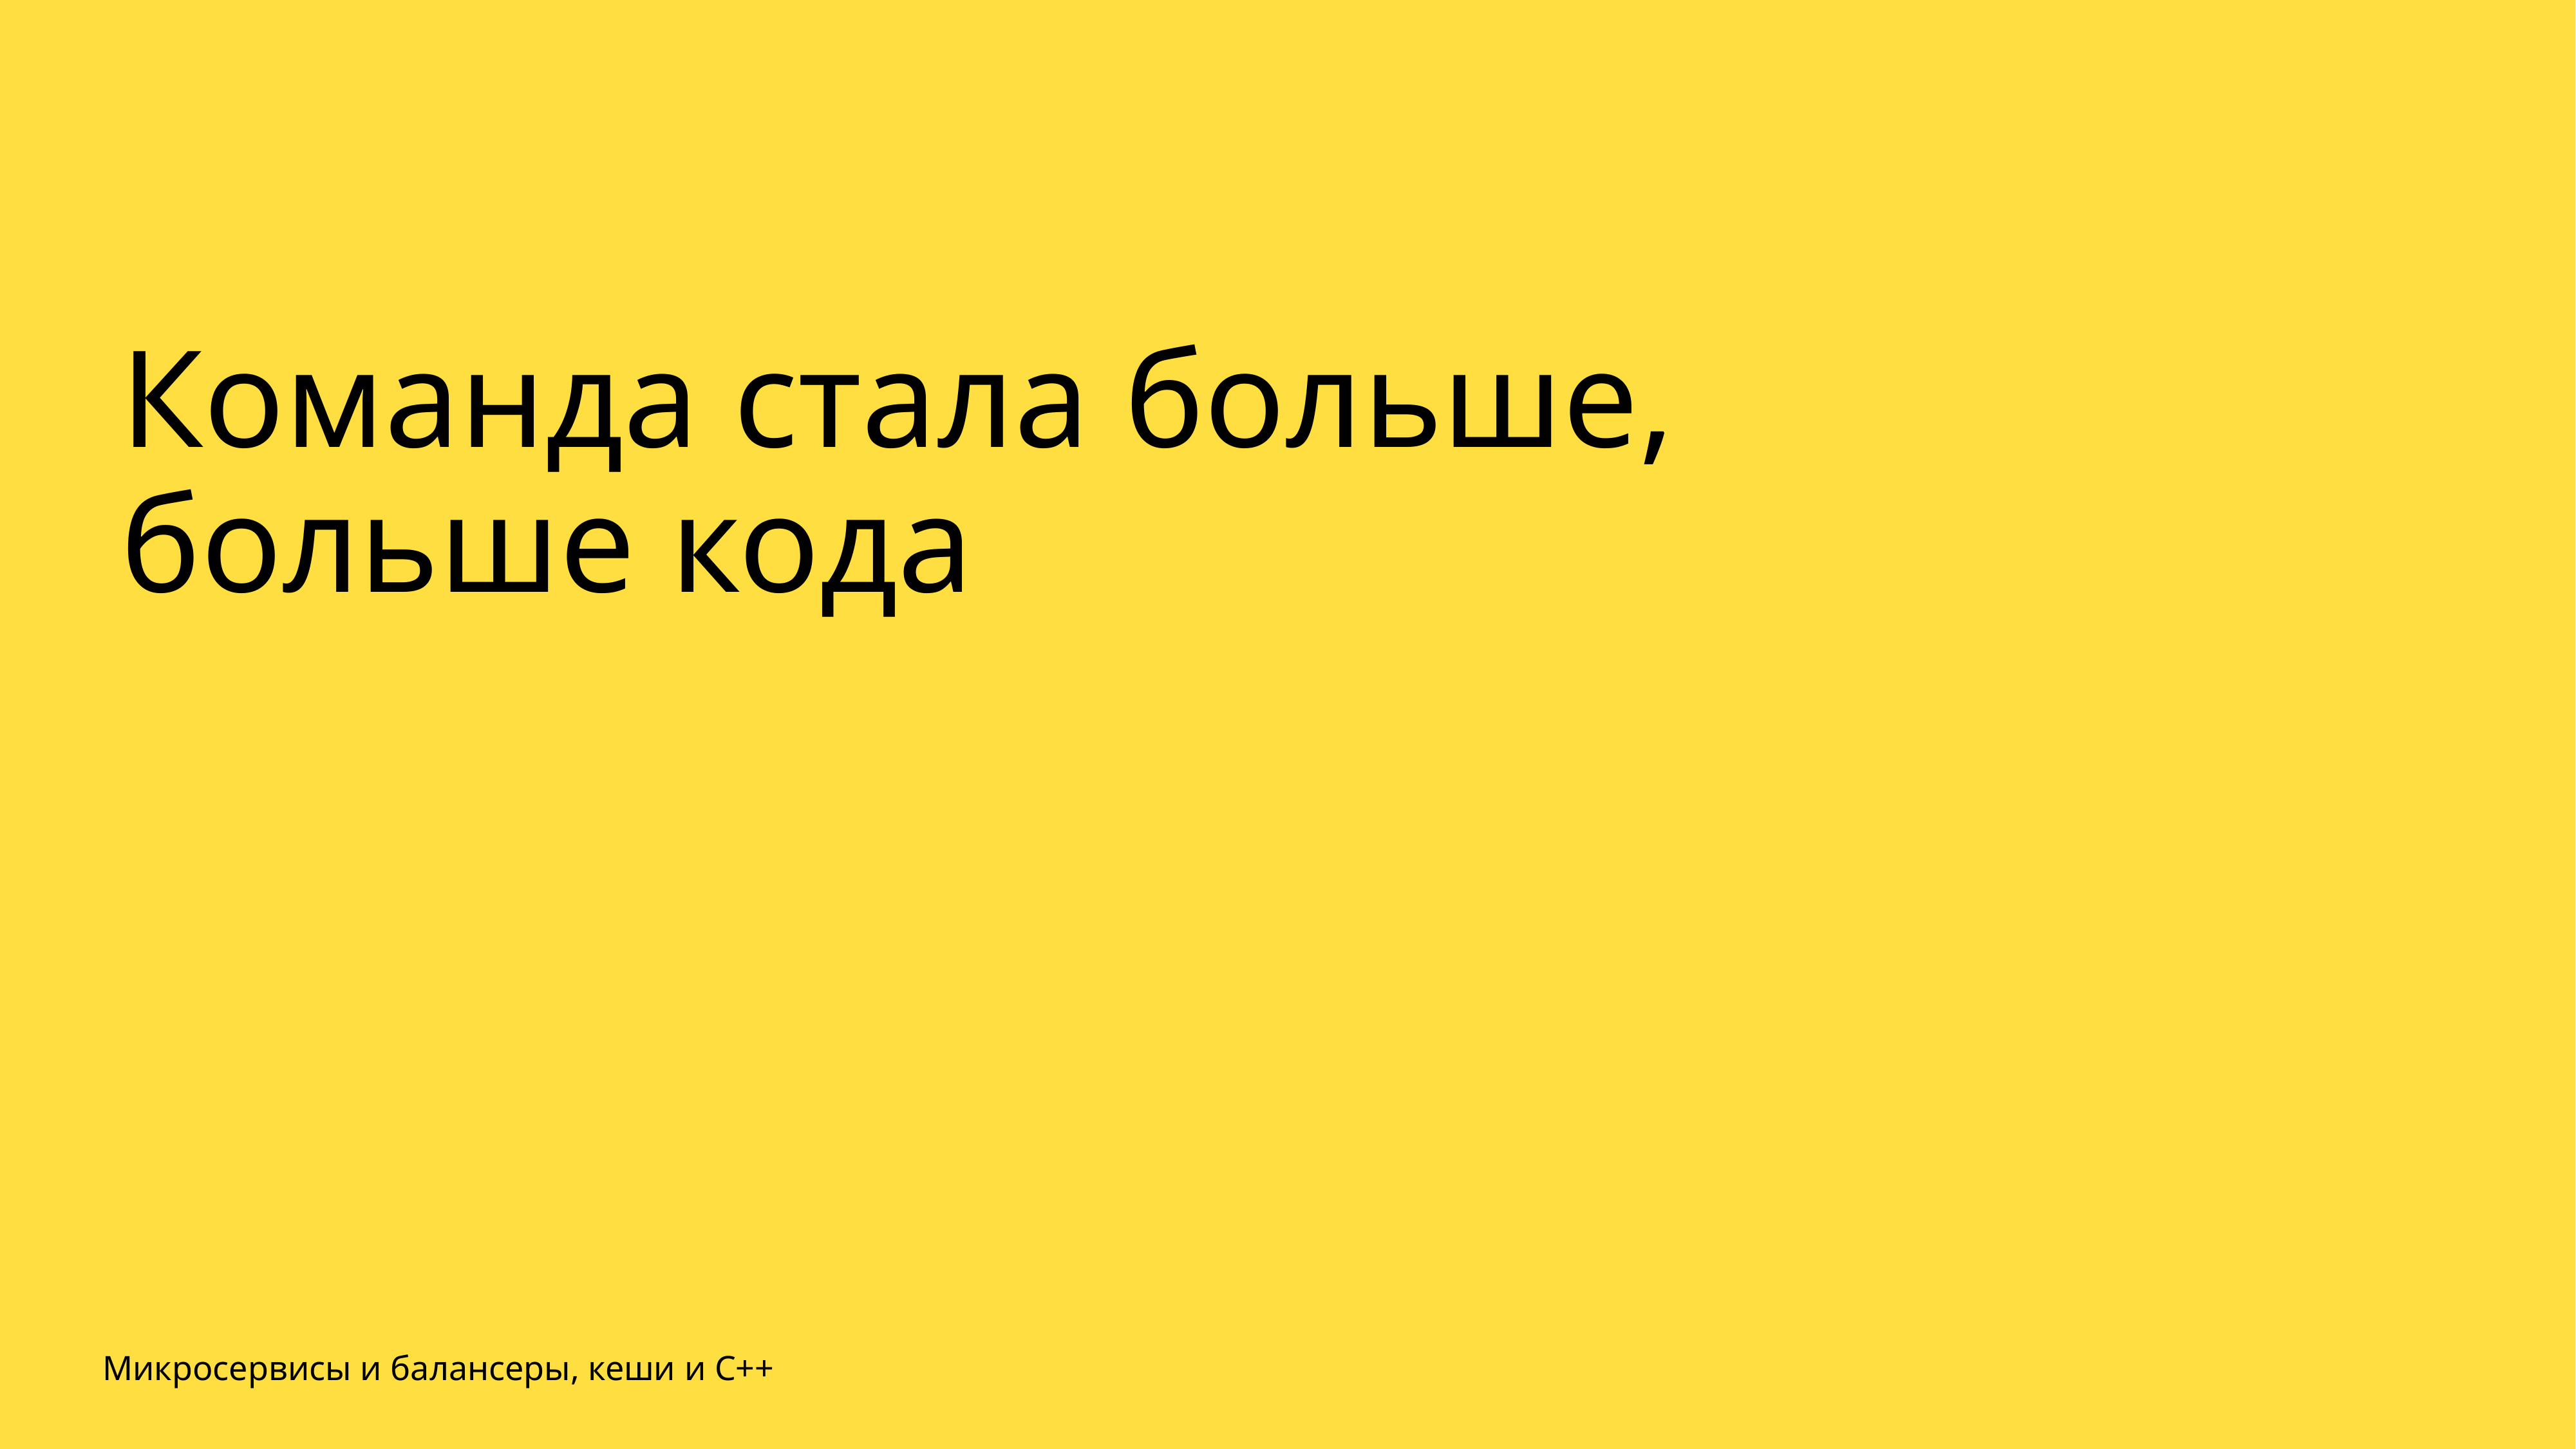

# Команда стала больше, больше кода
Микросервисы и балансеры, кеши и C++